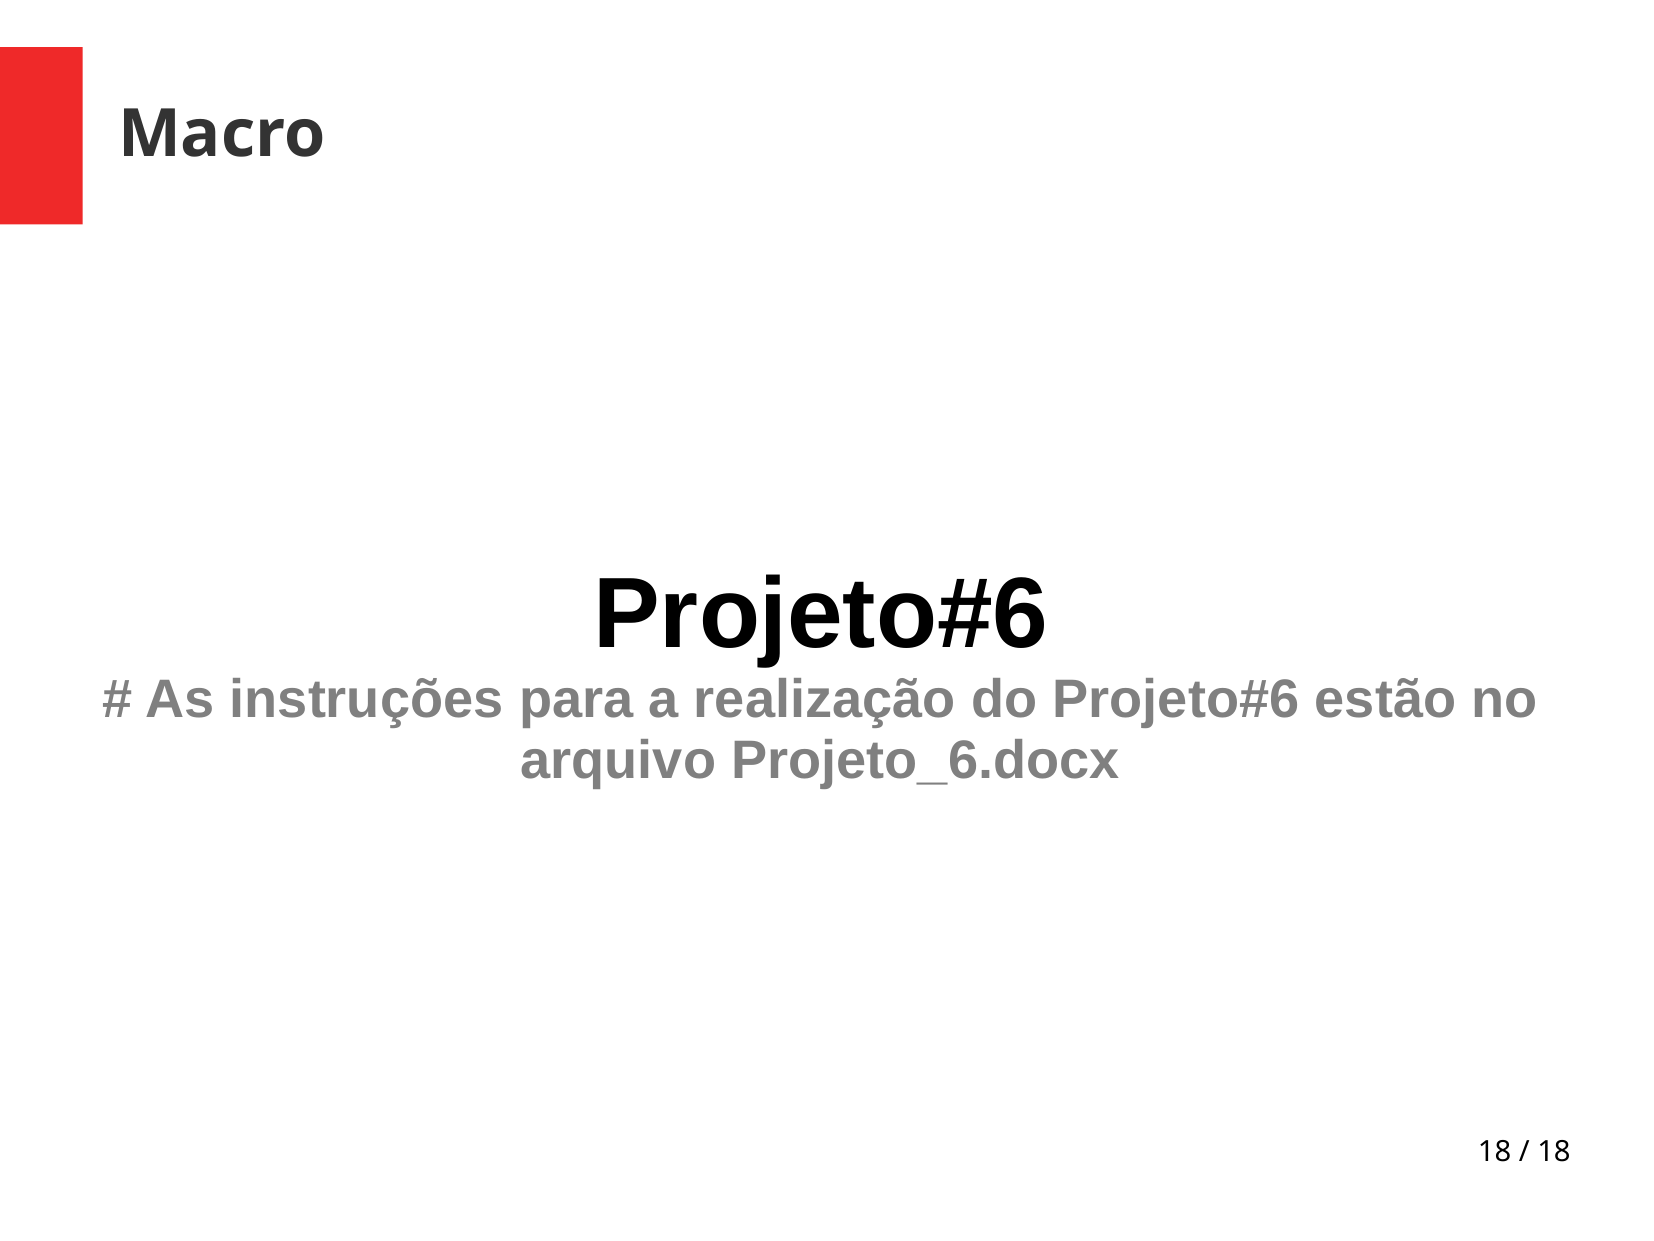

# Macro
Projeto#6
# As instruções para a realização do Projeto#6 estão no arquivo Projeto_6.docx
18